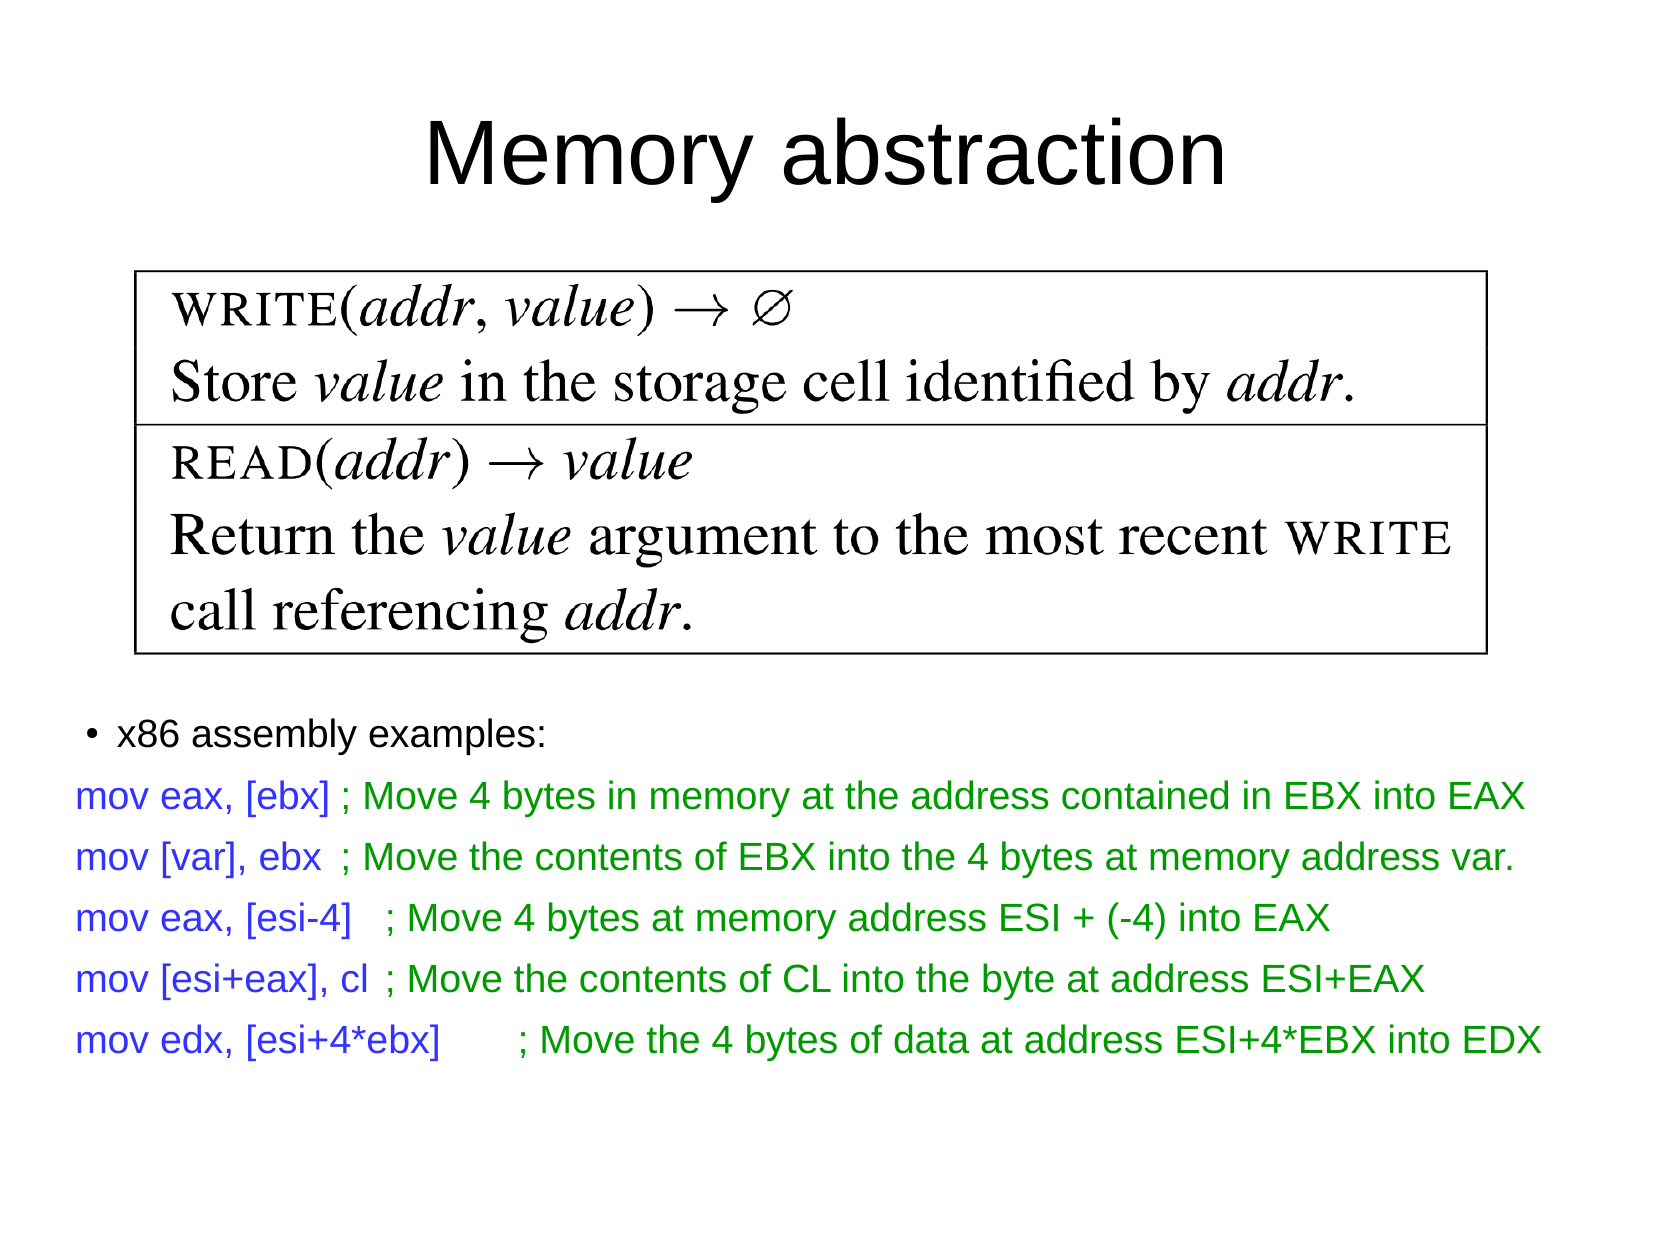

# Memory abstraction
x86 assembly examples:
mov eax, [ebx]	; Move 4 bytes in memory at the address contained in EBX into EAX
mov [var], ebx	; Move the contents of EBX into the 4 bytes at memory address var.
mov eax, [esi-4]	; Move 4 bytes at memory address ESI + (-4) into EAX
mov [esi+eax], cl	; Move the contents of CL into the byte at address ESI+EAX
mov edx, [esi+4*ebx] 	; Move the 4 bytes of data at address ESI+4*EBX into EDX